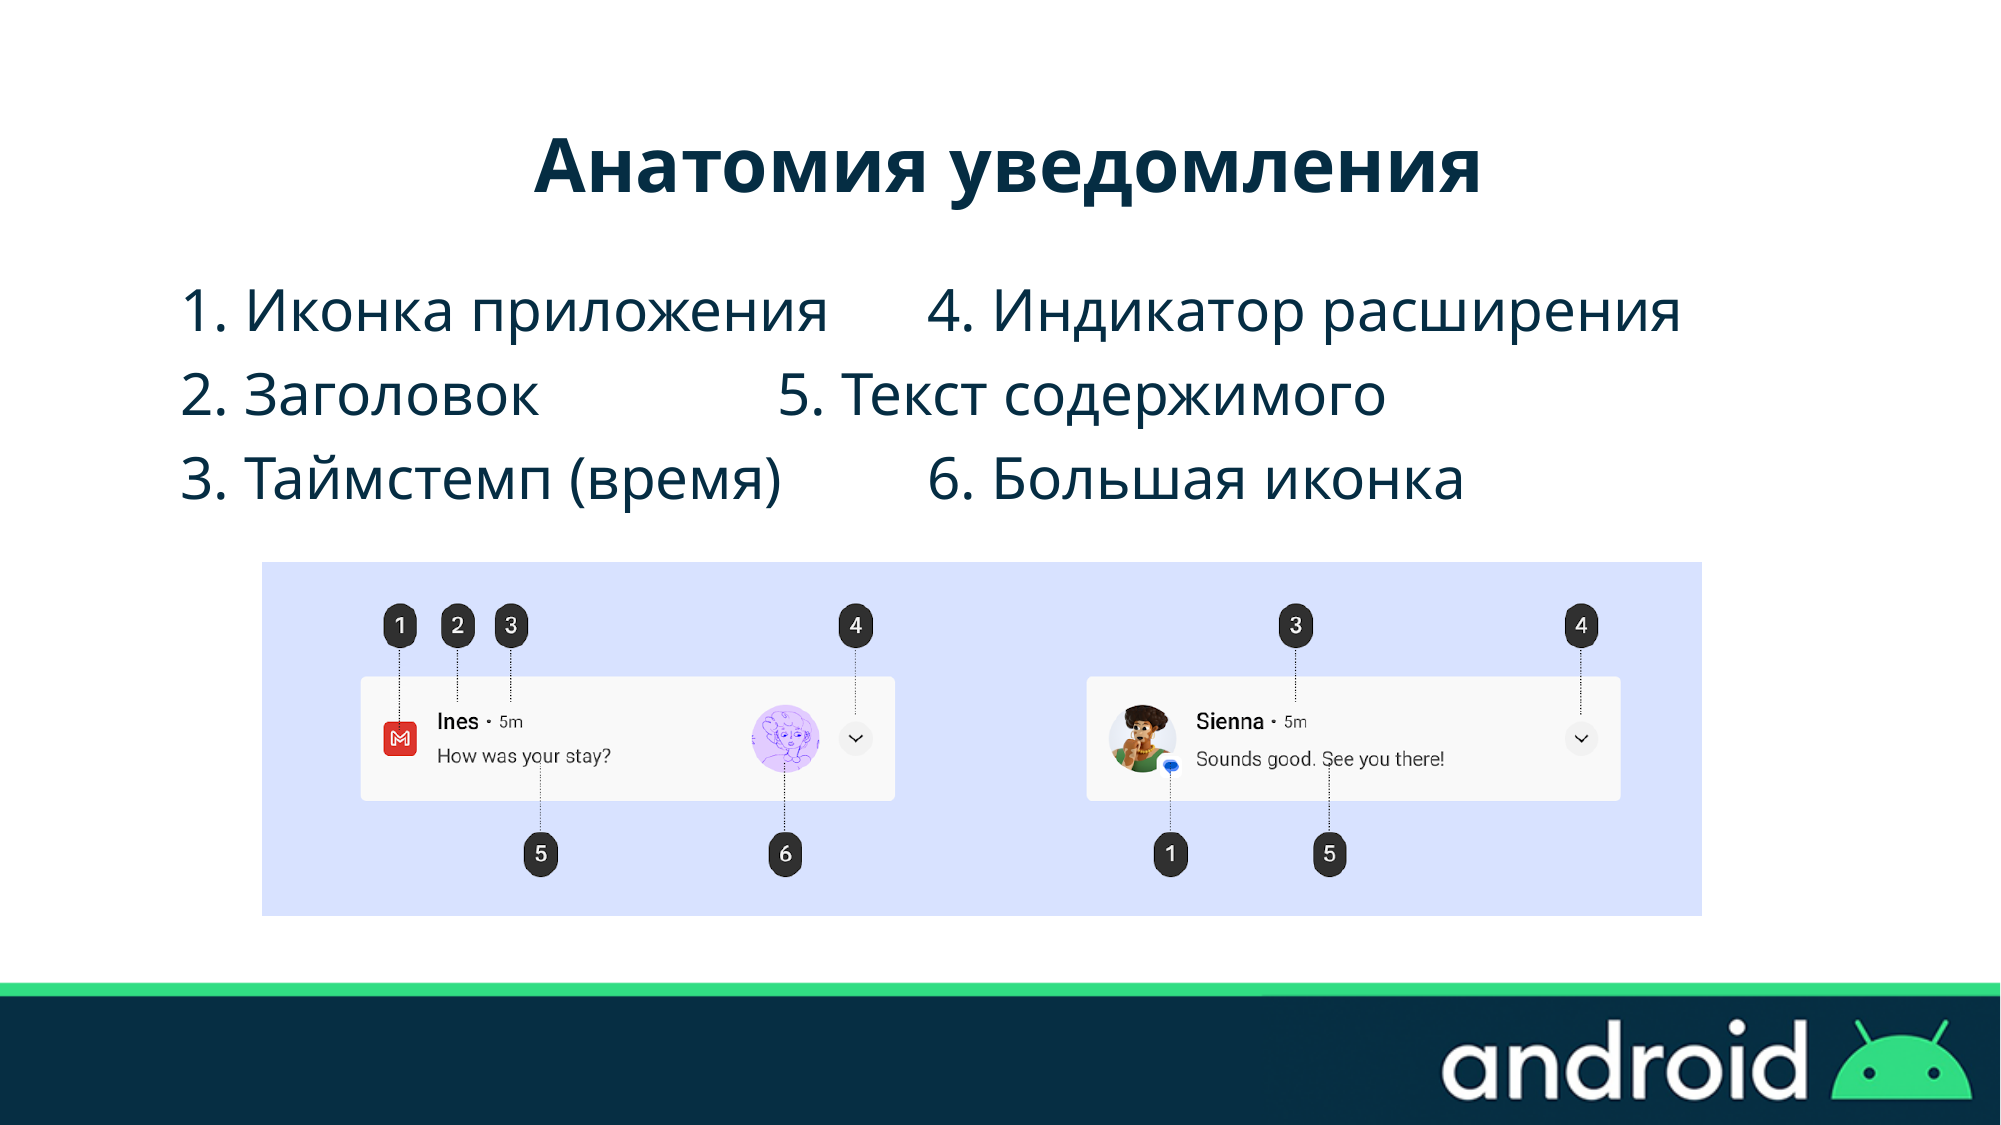

# Анатомия уведомления
1. Иконка приложения		4. Индикатор расширения
2. Заголовок				5. Текст содержимого
3. Таймстемп (время)		6. Большая иконка